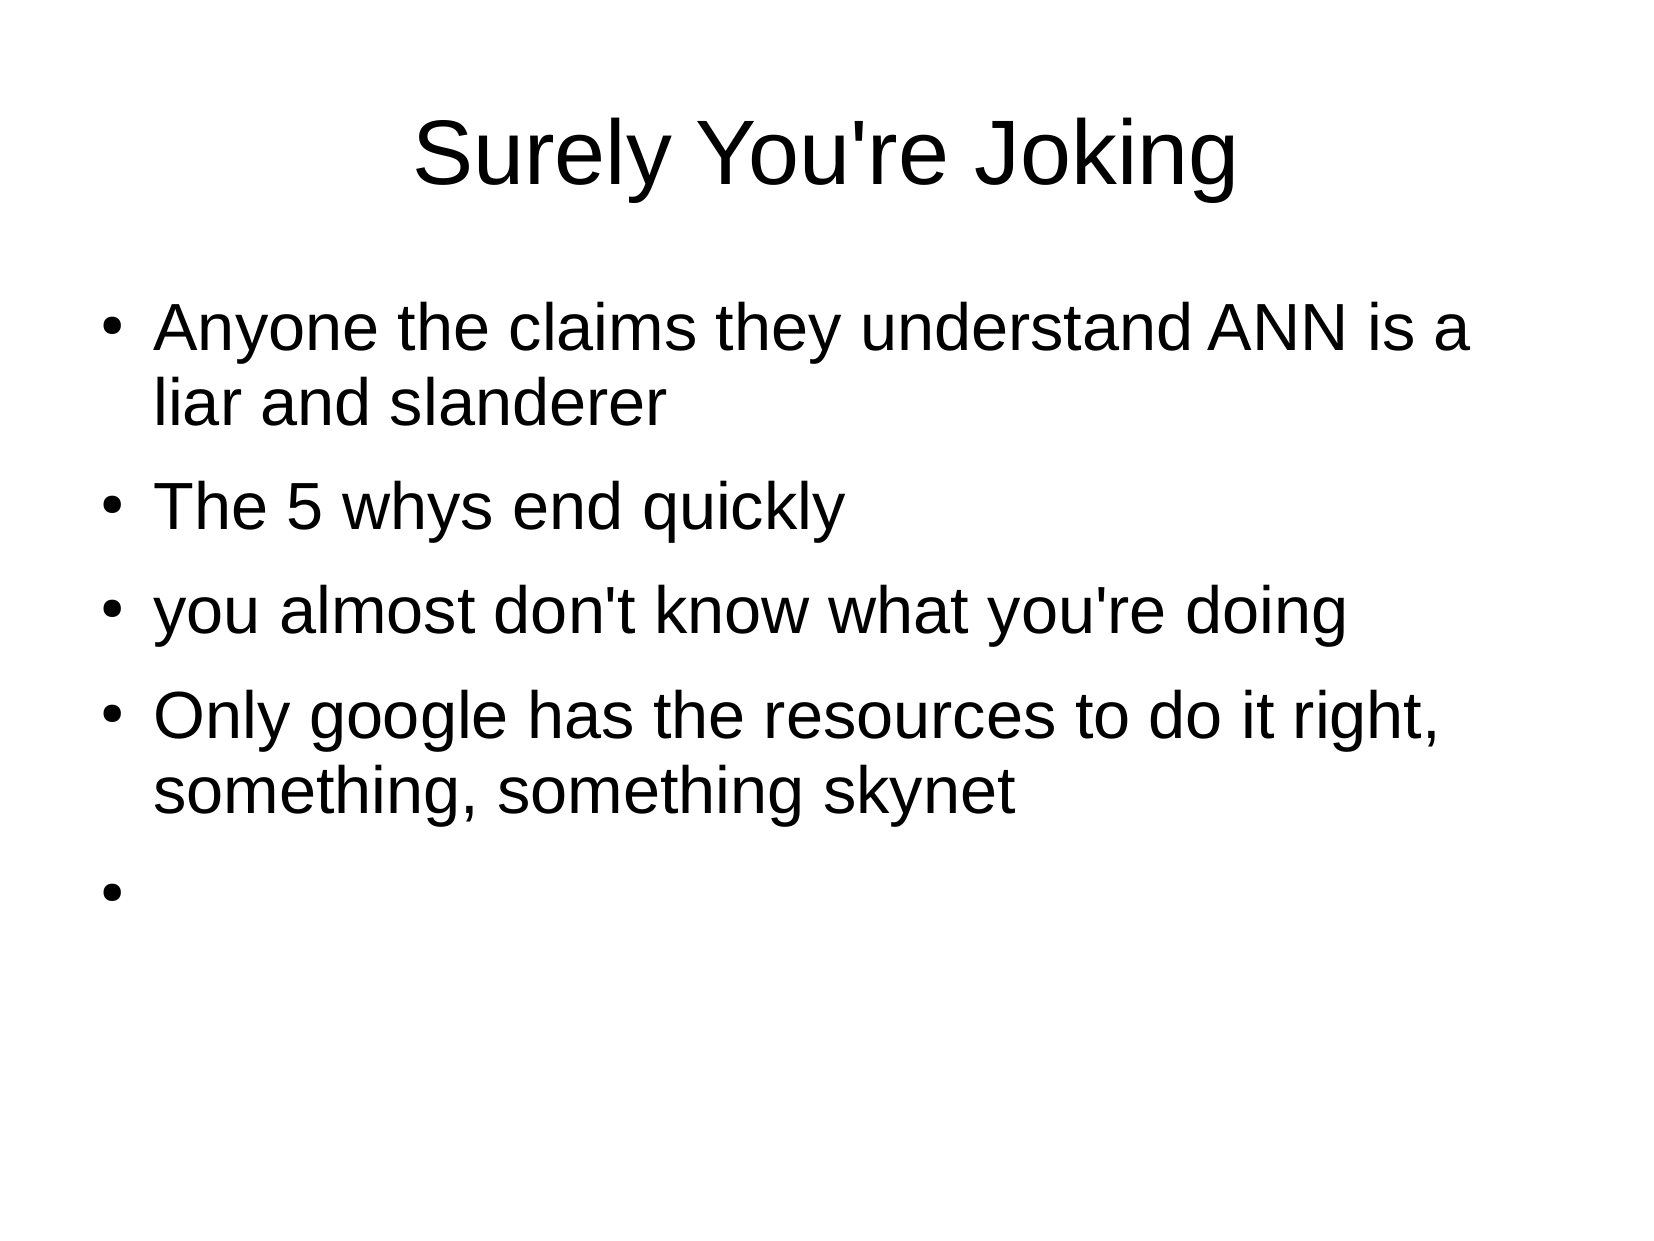

# Surely You're Joking
Anyone the claims they understand ANN is a liar and slanderer
The 5 whys end quickly
you almost don't know what you're doing
Only google has the resources to do it right, something, something skynet